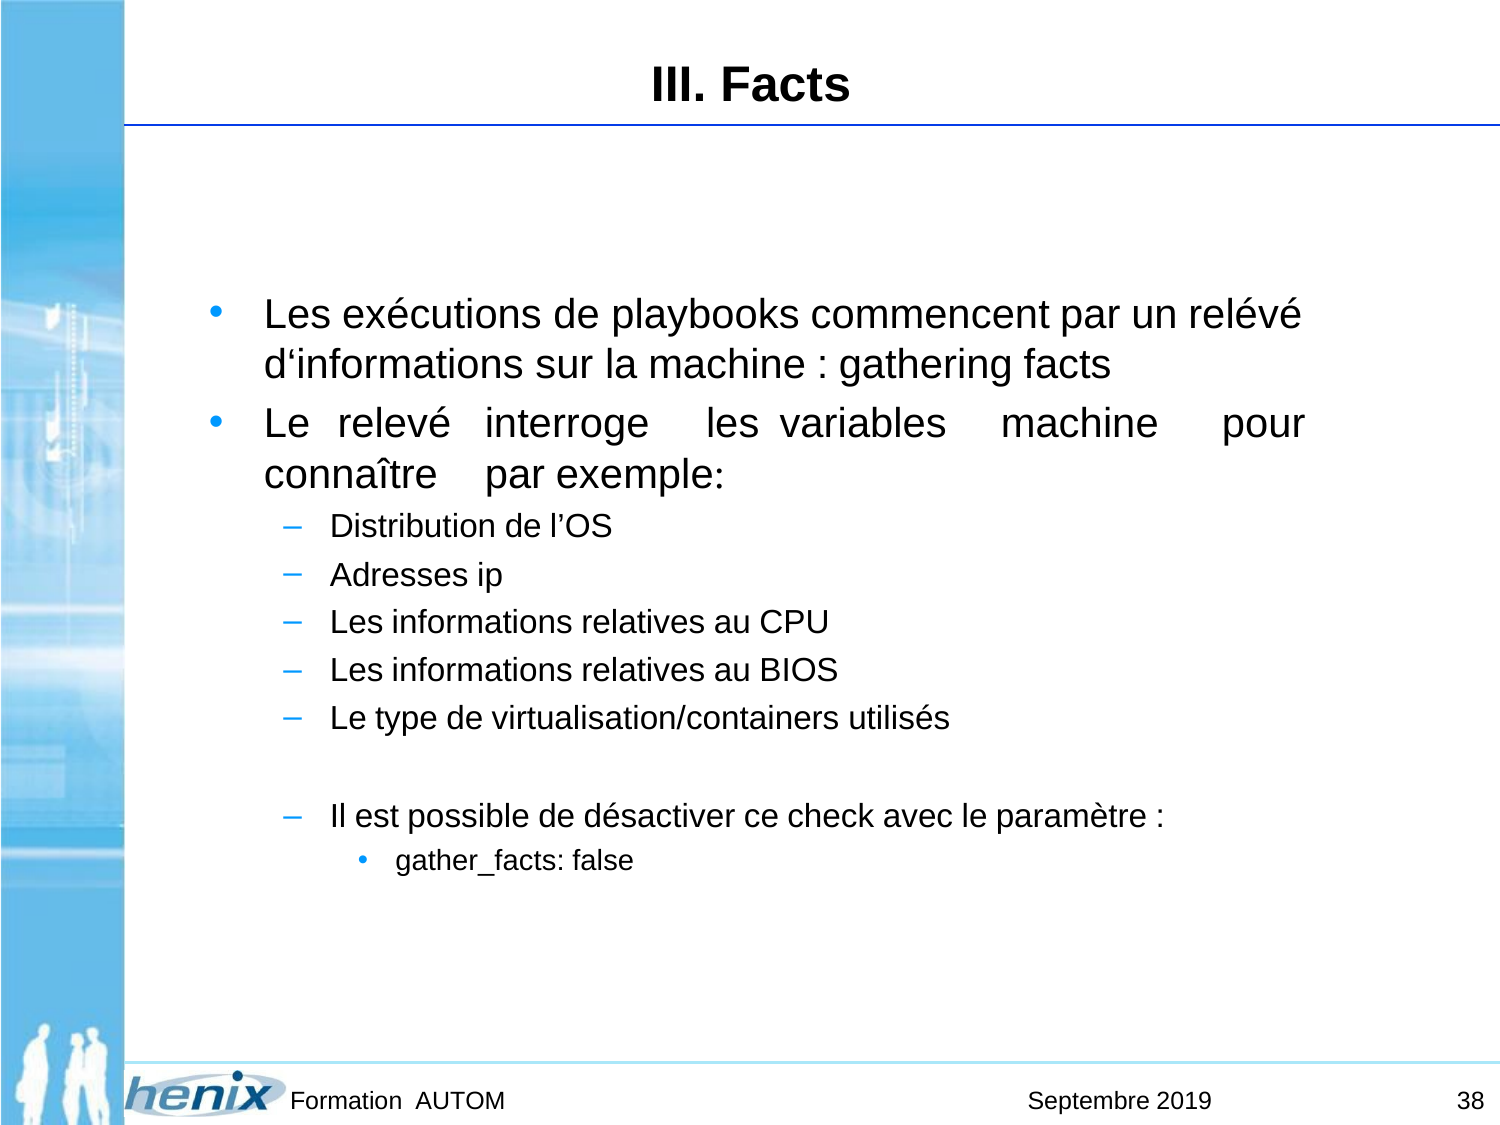

III. Facts
Les exécutions de playbooks commencent par un relévé d‘informations sur la machine : gathering facts
Le	relevé	interroge	les	variables	machine	pour	connaître	par exemple:
Distribution de l’OS
Adresses ip
Les informations relatives au CPU
Les informations relatives au BIOS
Le type de virtualisation/containers utilisés
Il est possible de désactiver ce check avec le paramètre :
gather_facts: false
Formation AUTOM
Septembre 2019